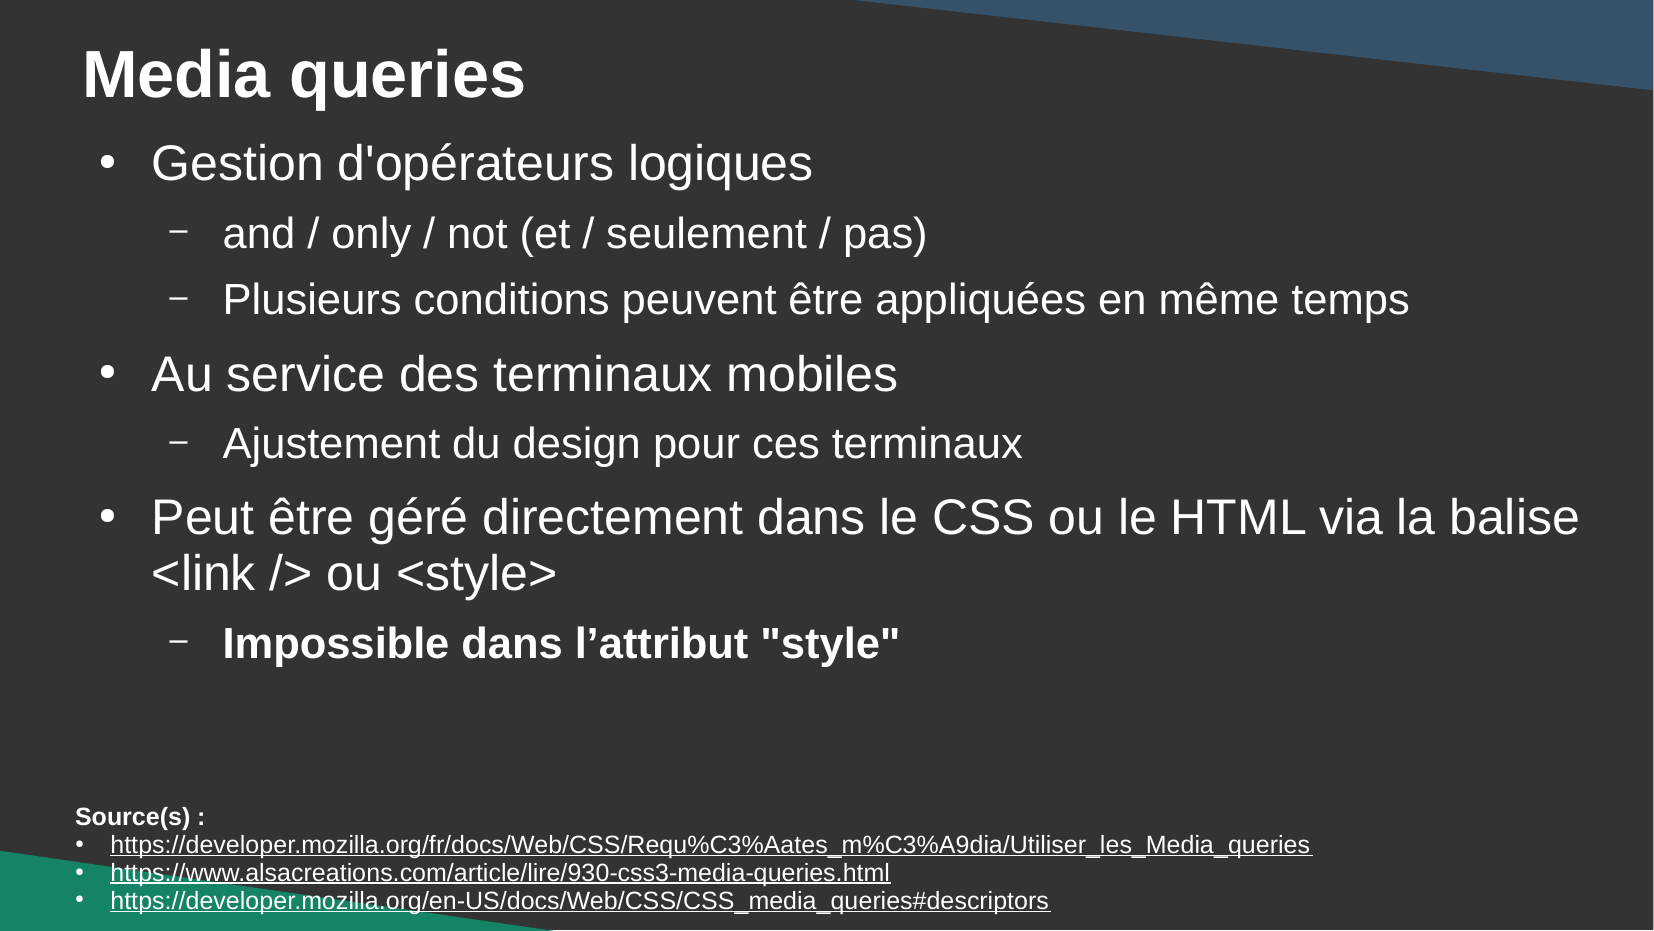

# Media queries
Gestion d'opérateurs logiques
and / only / not (et / seulement / pas)
Plusieurs conditions peuvent être appliquées en même temps
Au service des terminaux mobiles
Ajustement du design pour ces terminaux
Peut être géré directement dans le CSS ou le HTML via la balise <link /> ou <style>
Impossible dans l’attribut "style"
Source(s) :
https://developer.mozilla.org/fr/docs/Web/CSS/Requ%C3%Aates_m%C3%A9dia/Utiliser_les_Media_queries
https://www.alsacreations.com/article/lire/930-css3-media-queries.html
https://developer.mozilla.org/en-US/docs/Web/CSS/CSS_media_queries#descriptors